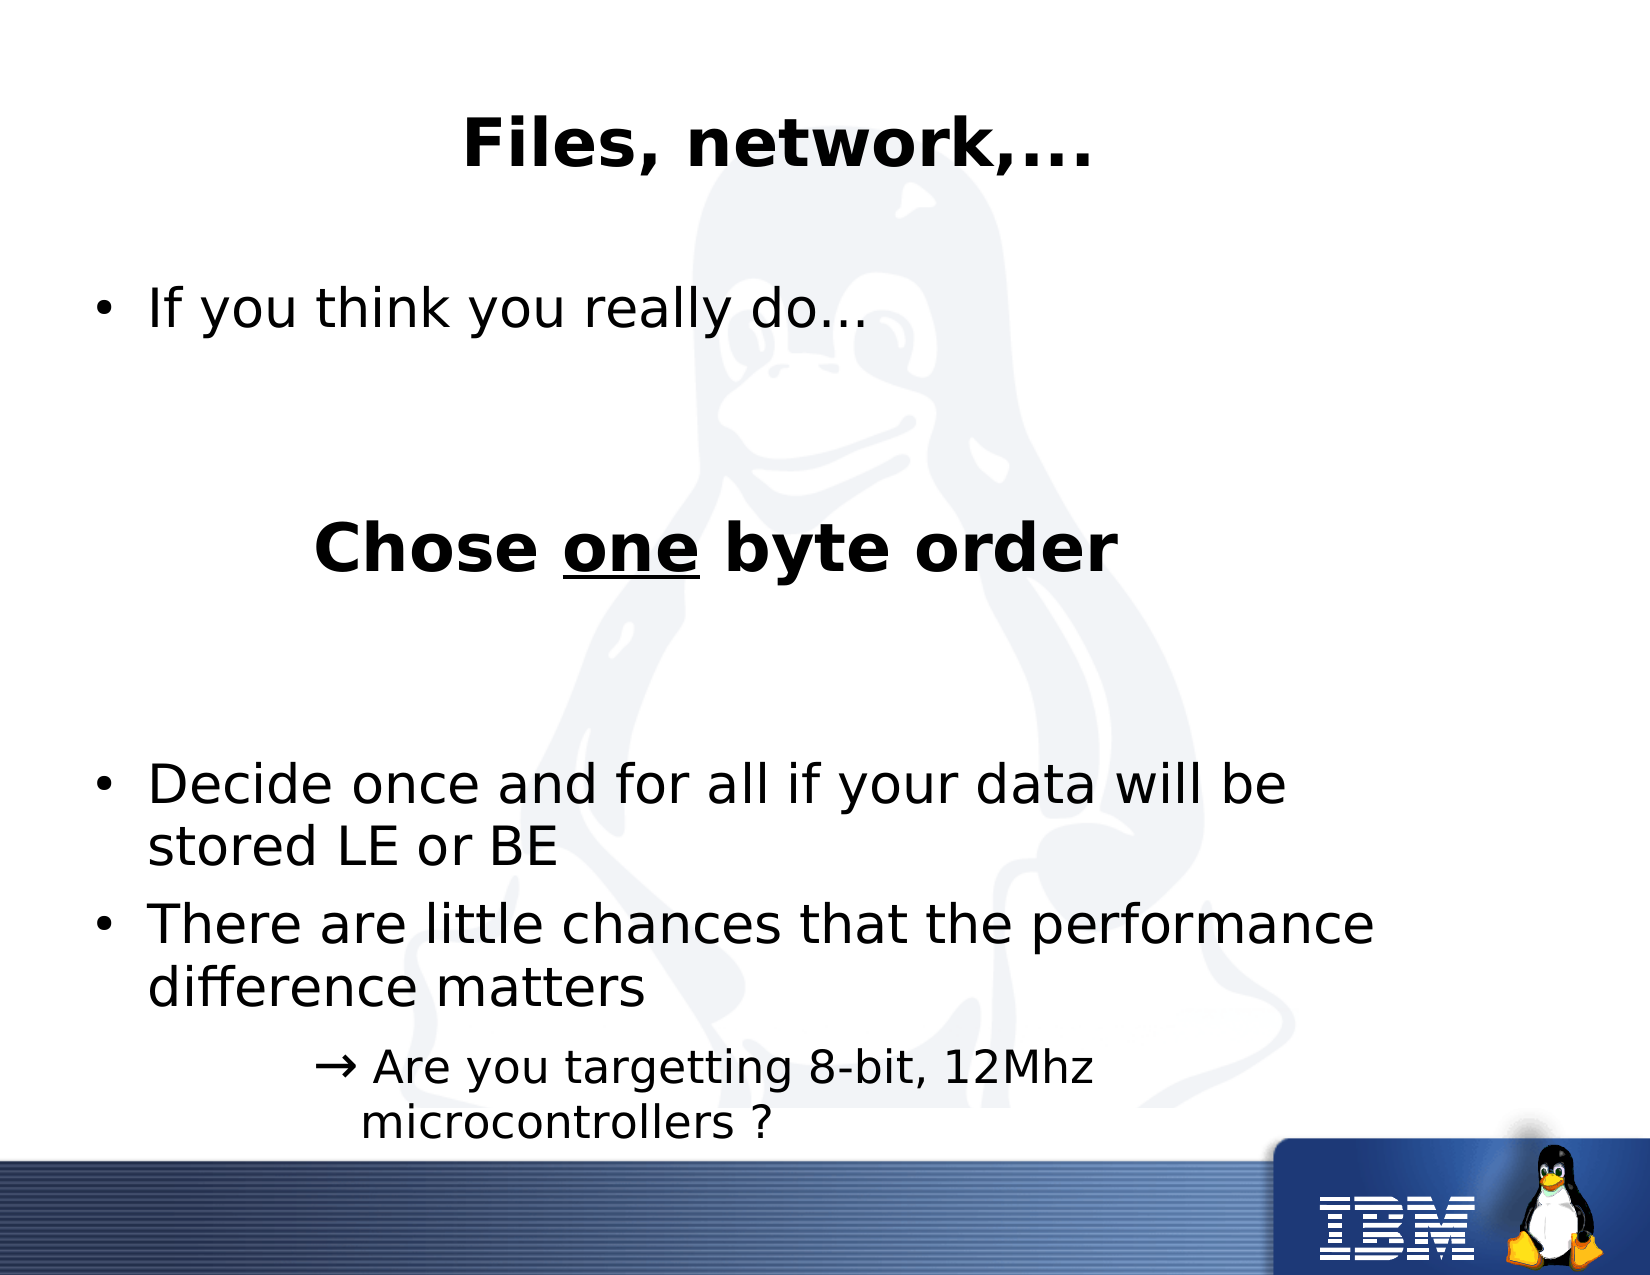

# Files, network,...
If you think you really do...
Chose one byte order
Decide once and for all if your data will be stored LE or BE
There are little chances that the performance difference matters
→ Are you targetting 8-bit, 12Mhz microcontrollers ?